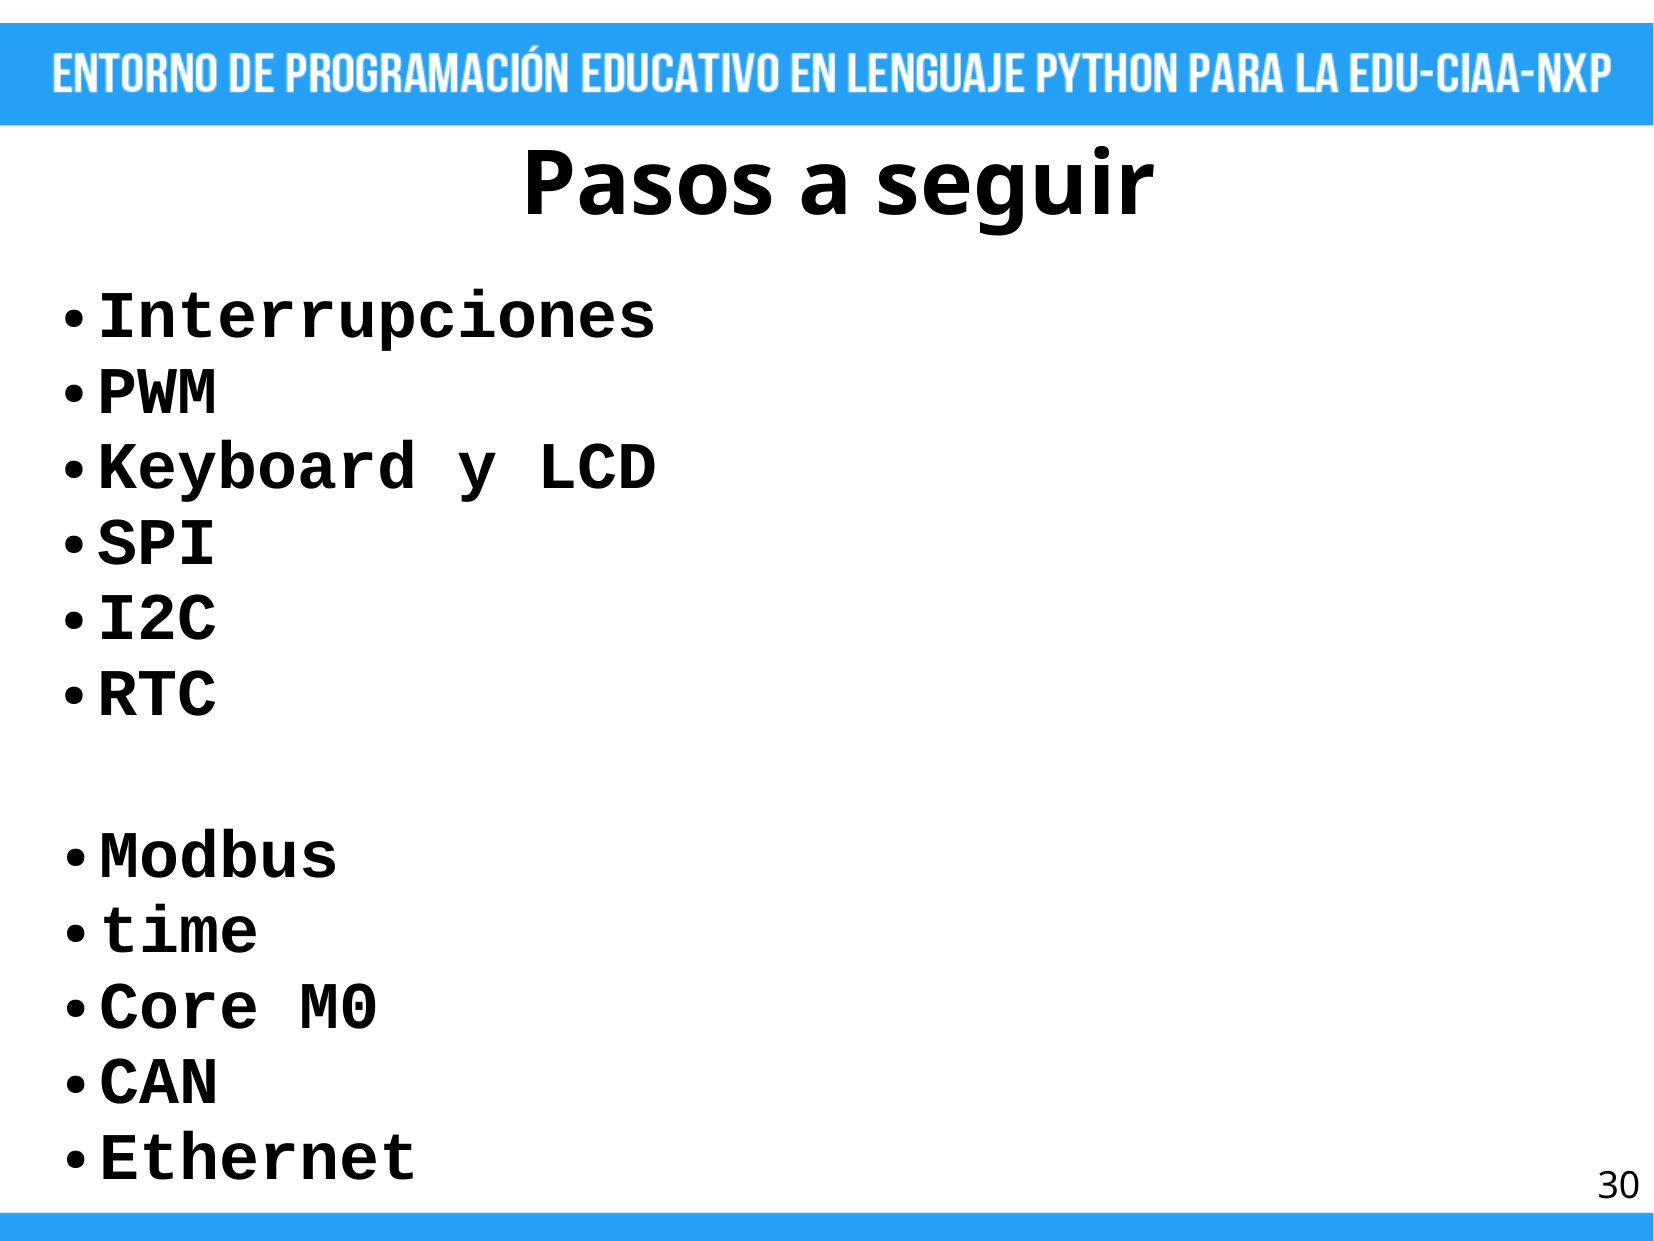

# Pasos a seguir
Interrupciones
PWM
Keyboard y LCD
SPI
I2C
RTC
Modbus
time
Core M0
CAN
Ethernet
30